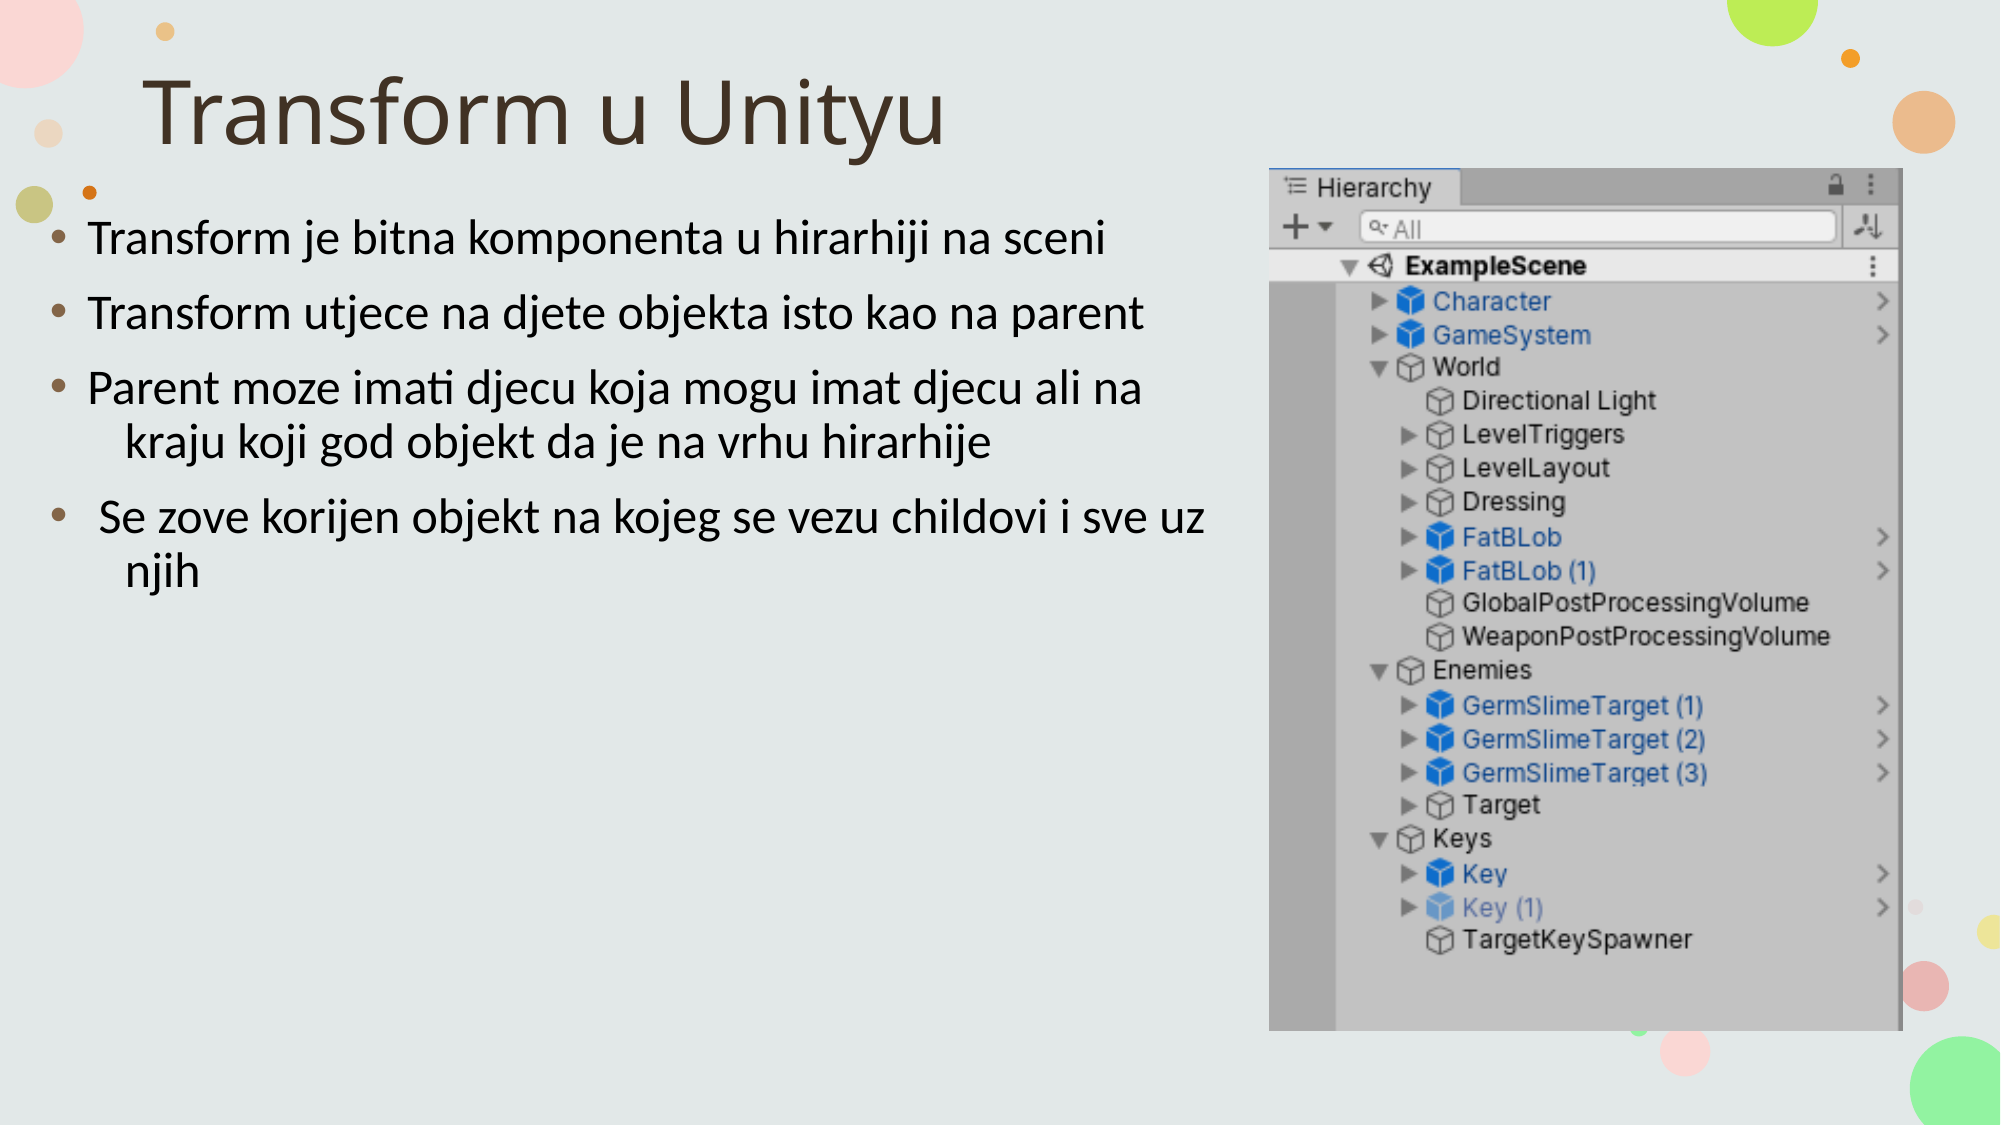

# Transform u Unityu
Transform je bitna komponenta u hirarhiji na sceni
Transform utjece na djete objekta isto kao na parent
Parent moze imati djecu koja mogu imat djecu ali na kraju koji god objekt da je na vrhu hirarhije
 Se zove korijen objekt na kojeg se vezu childovi i sve uz njih